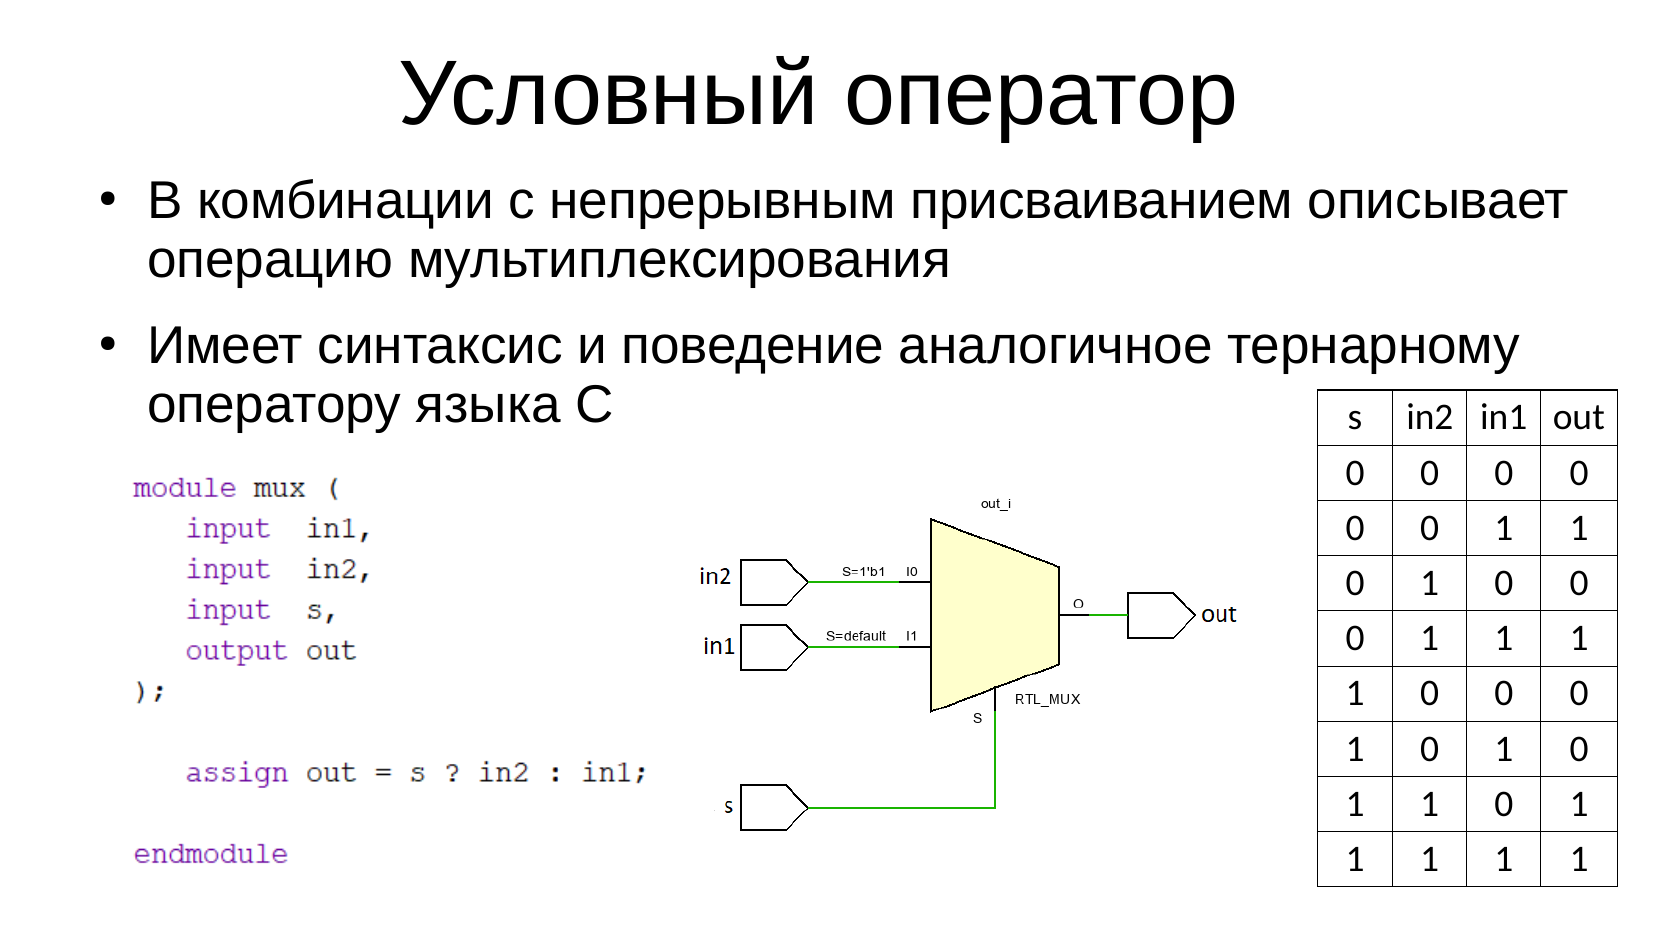

# Условный оператор
В комбинации с непрерывным присваиванием описывает операцию мультиплексирования
Имеет синтаксис и поведение аналогичное тернарному оператору языка С
| s | in2 | in1 | out |
| --- | --- | --- | --- |
| 0 | 0 | 0 | 0 |
| 0 | 0 | 1 | 1 |
| 0 | 1 | 0 | 0 |
| 0 | 1 | 1 | 1 |
| 1 | 0 | 0 | 0 |
| 1 | 0 | 1 | 0 |
| 1 | 1 | 0 | 1 |
| 1 | 1 | 1 | 1 |